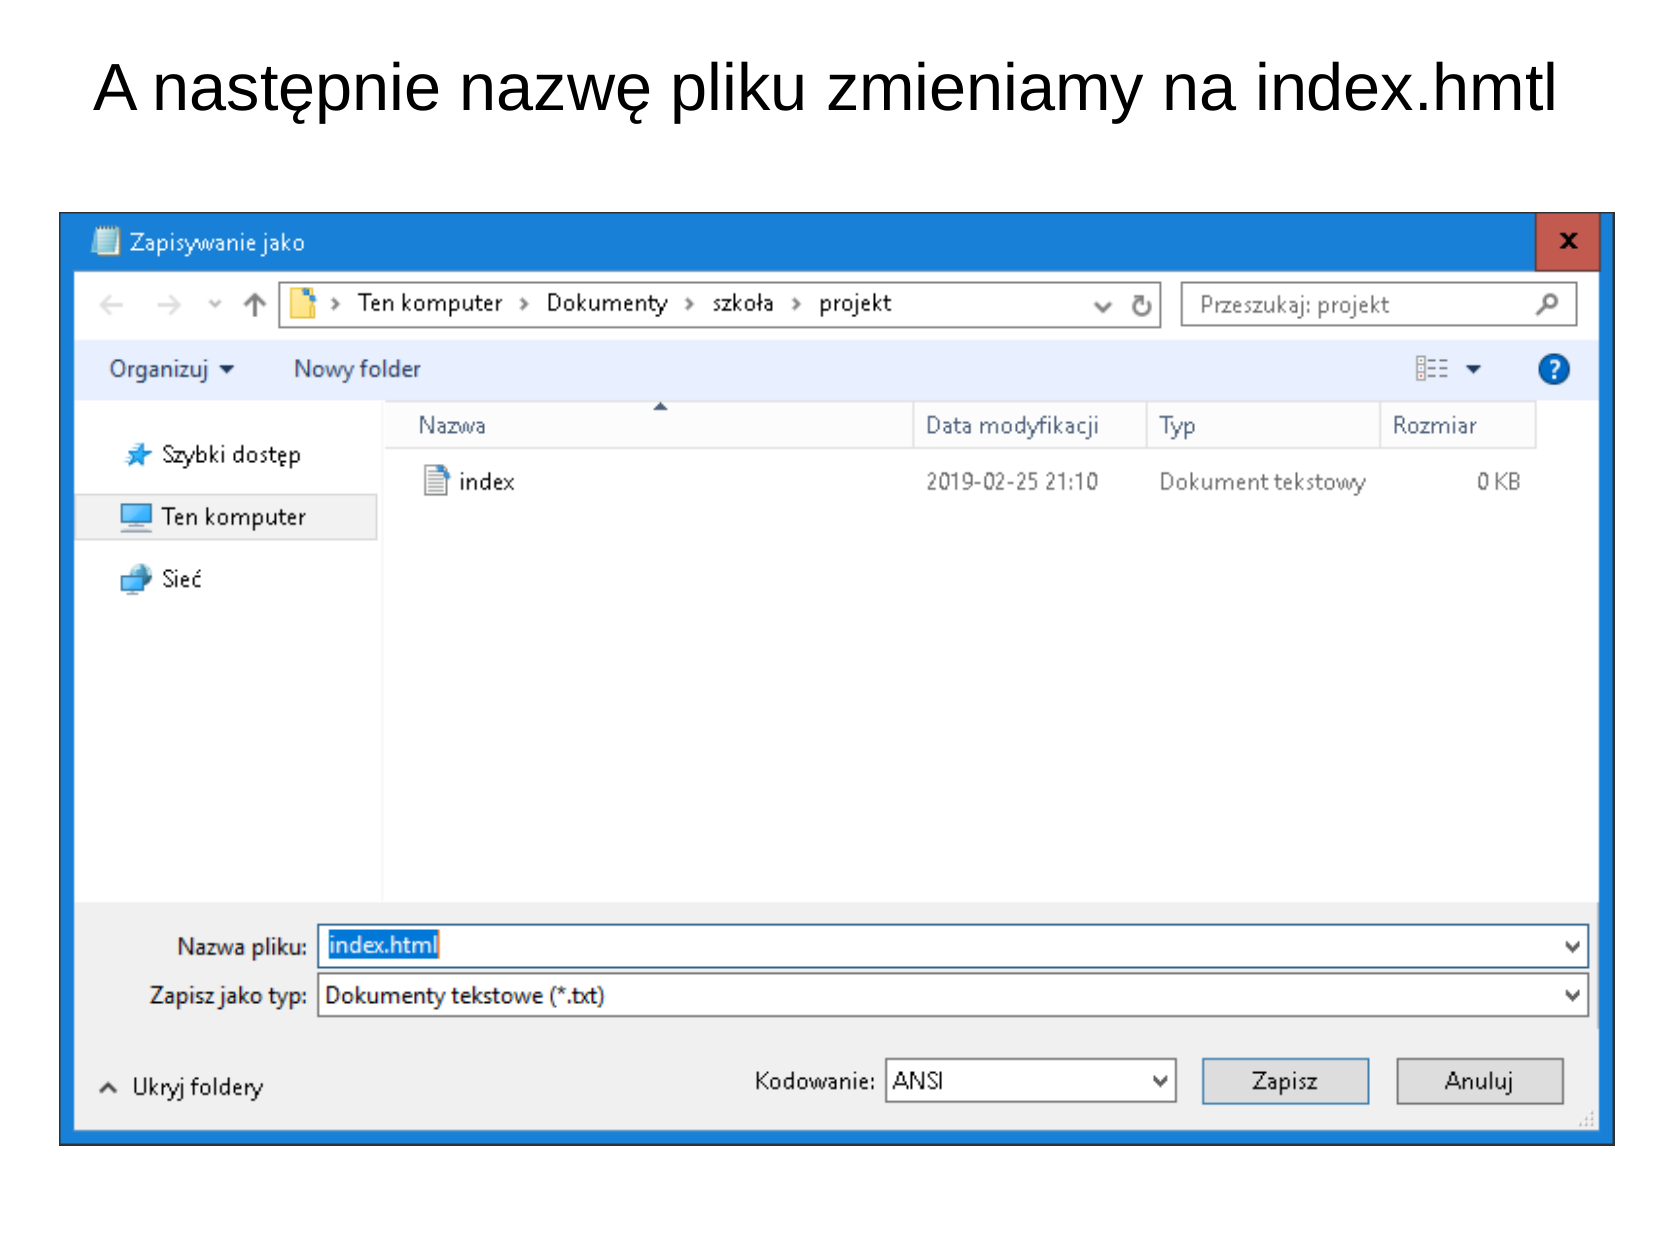

# A następnie nazwę pliku zmieniamy na index.hmtl